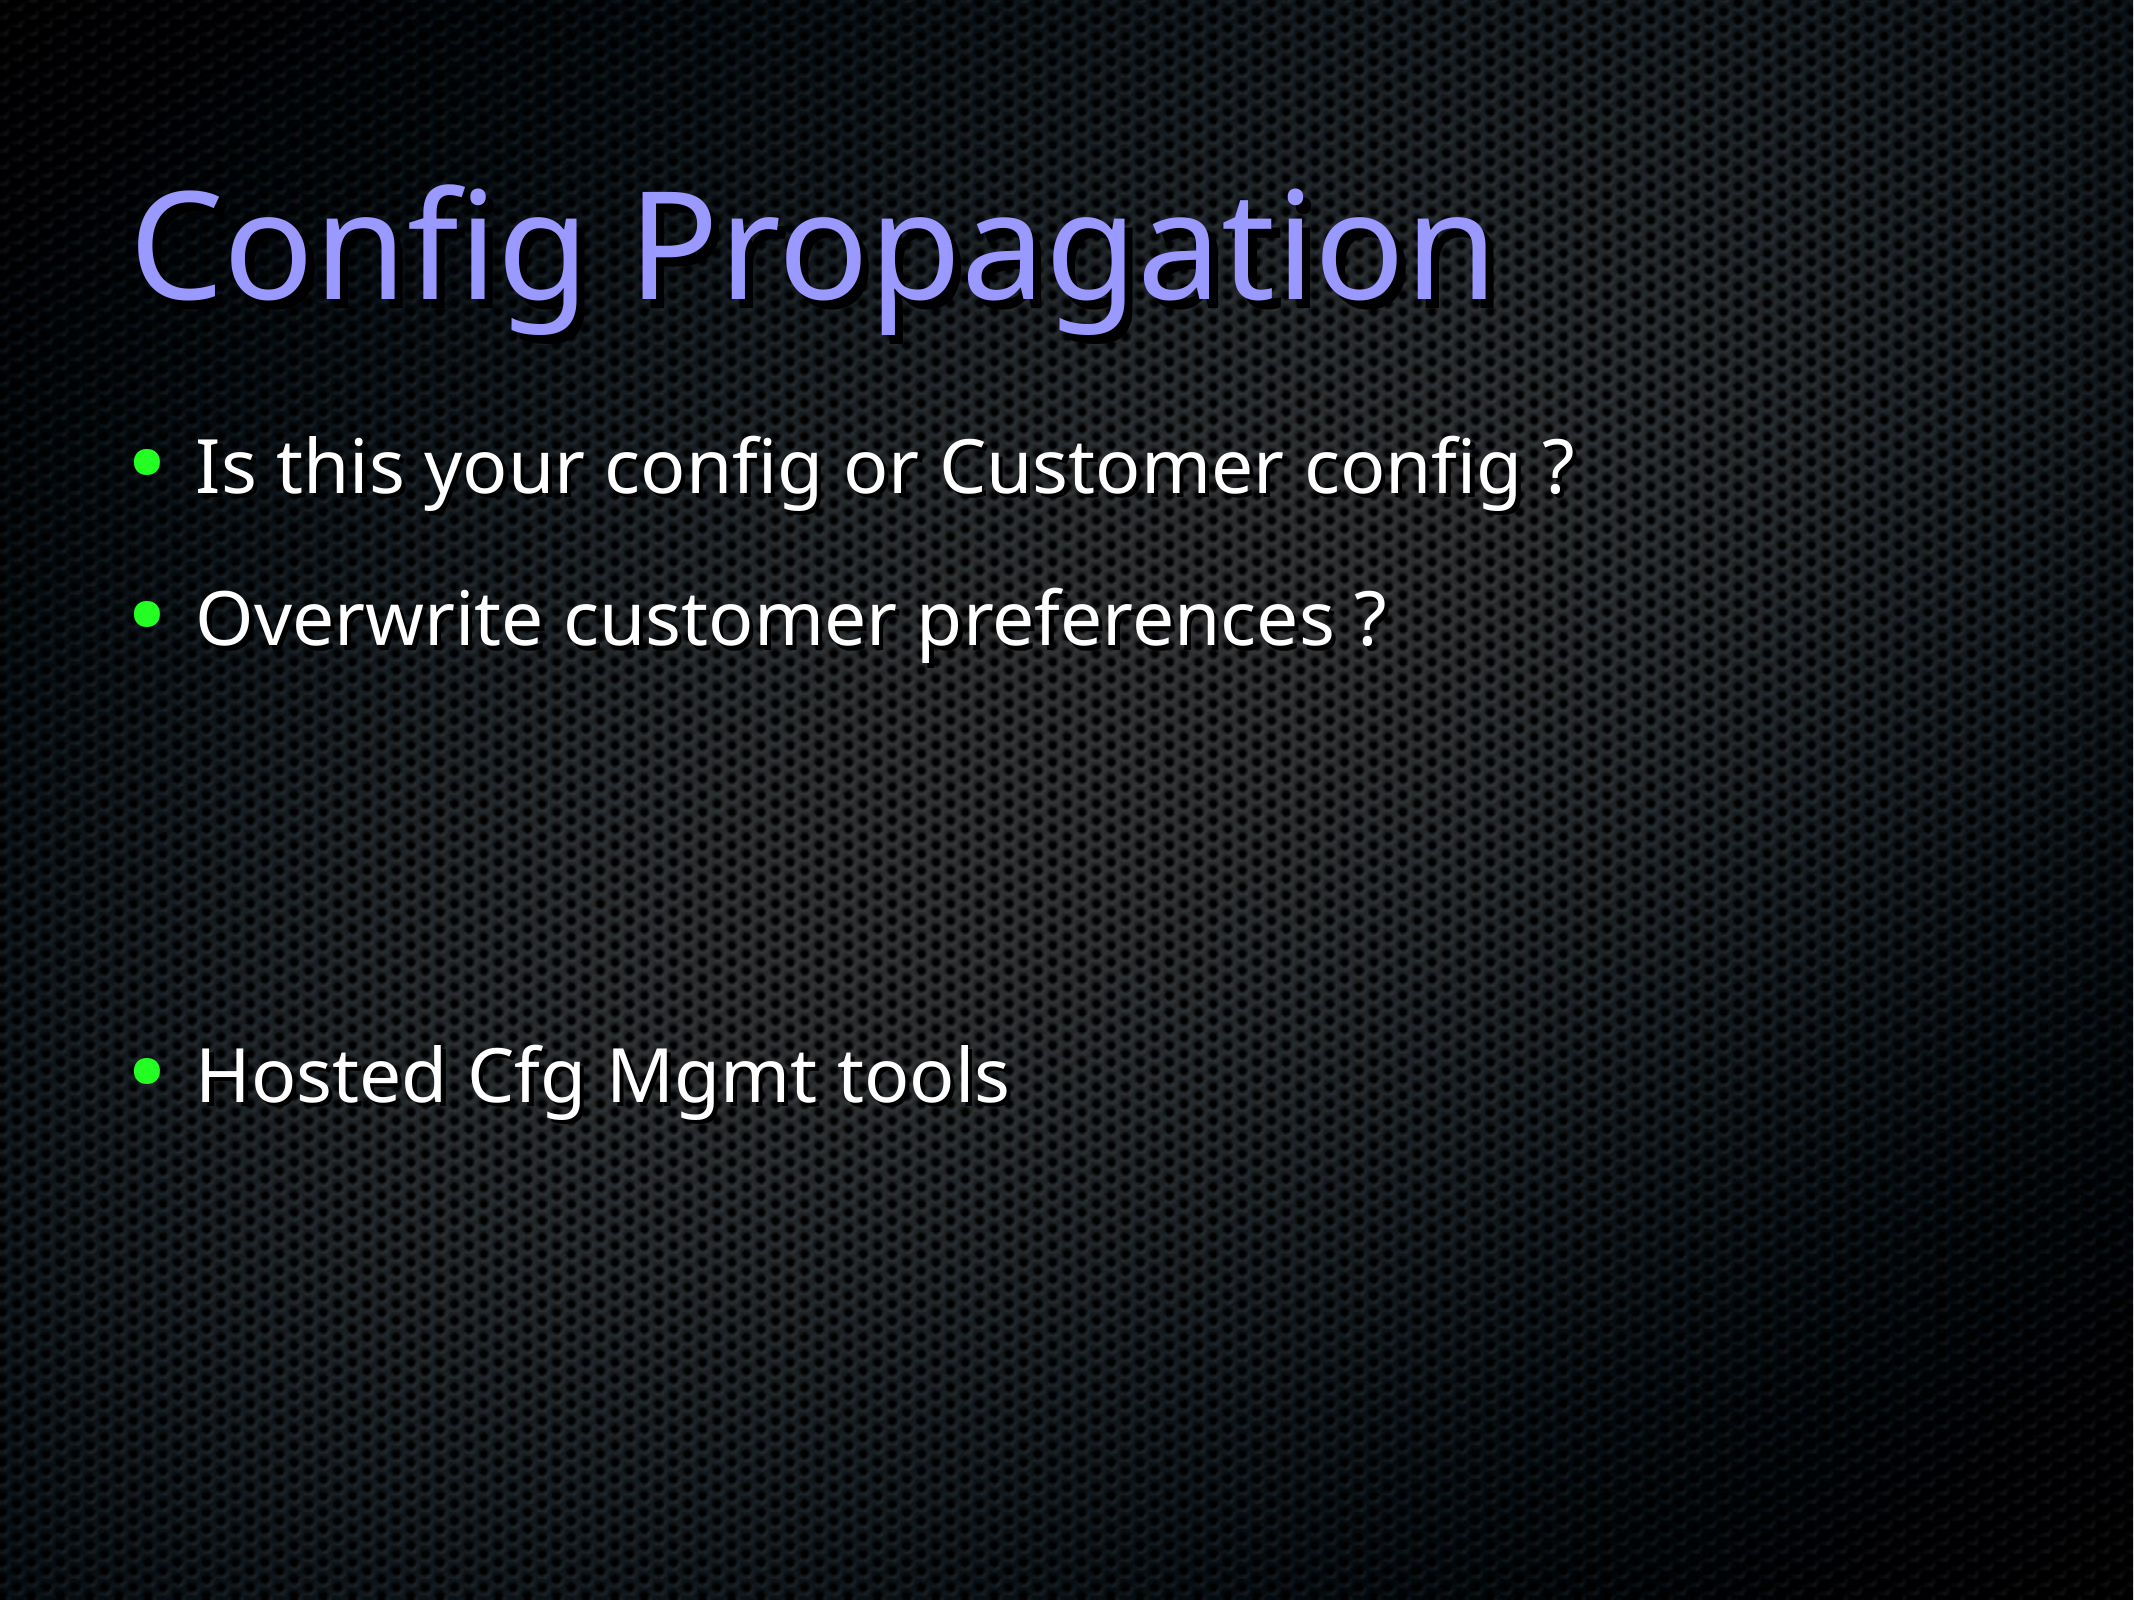

# Config Propagation
Is this your config or Customer config ?
Overwrite customer preferences ?
Hosted Cfg Mgmt tools